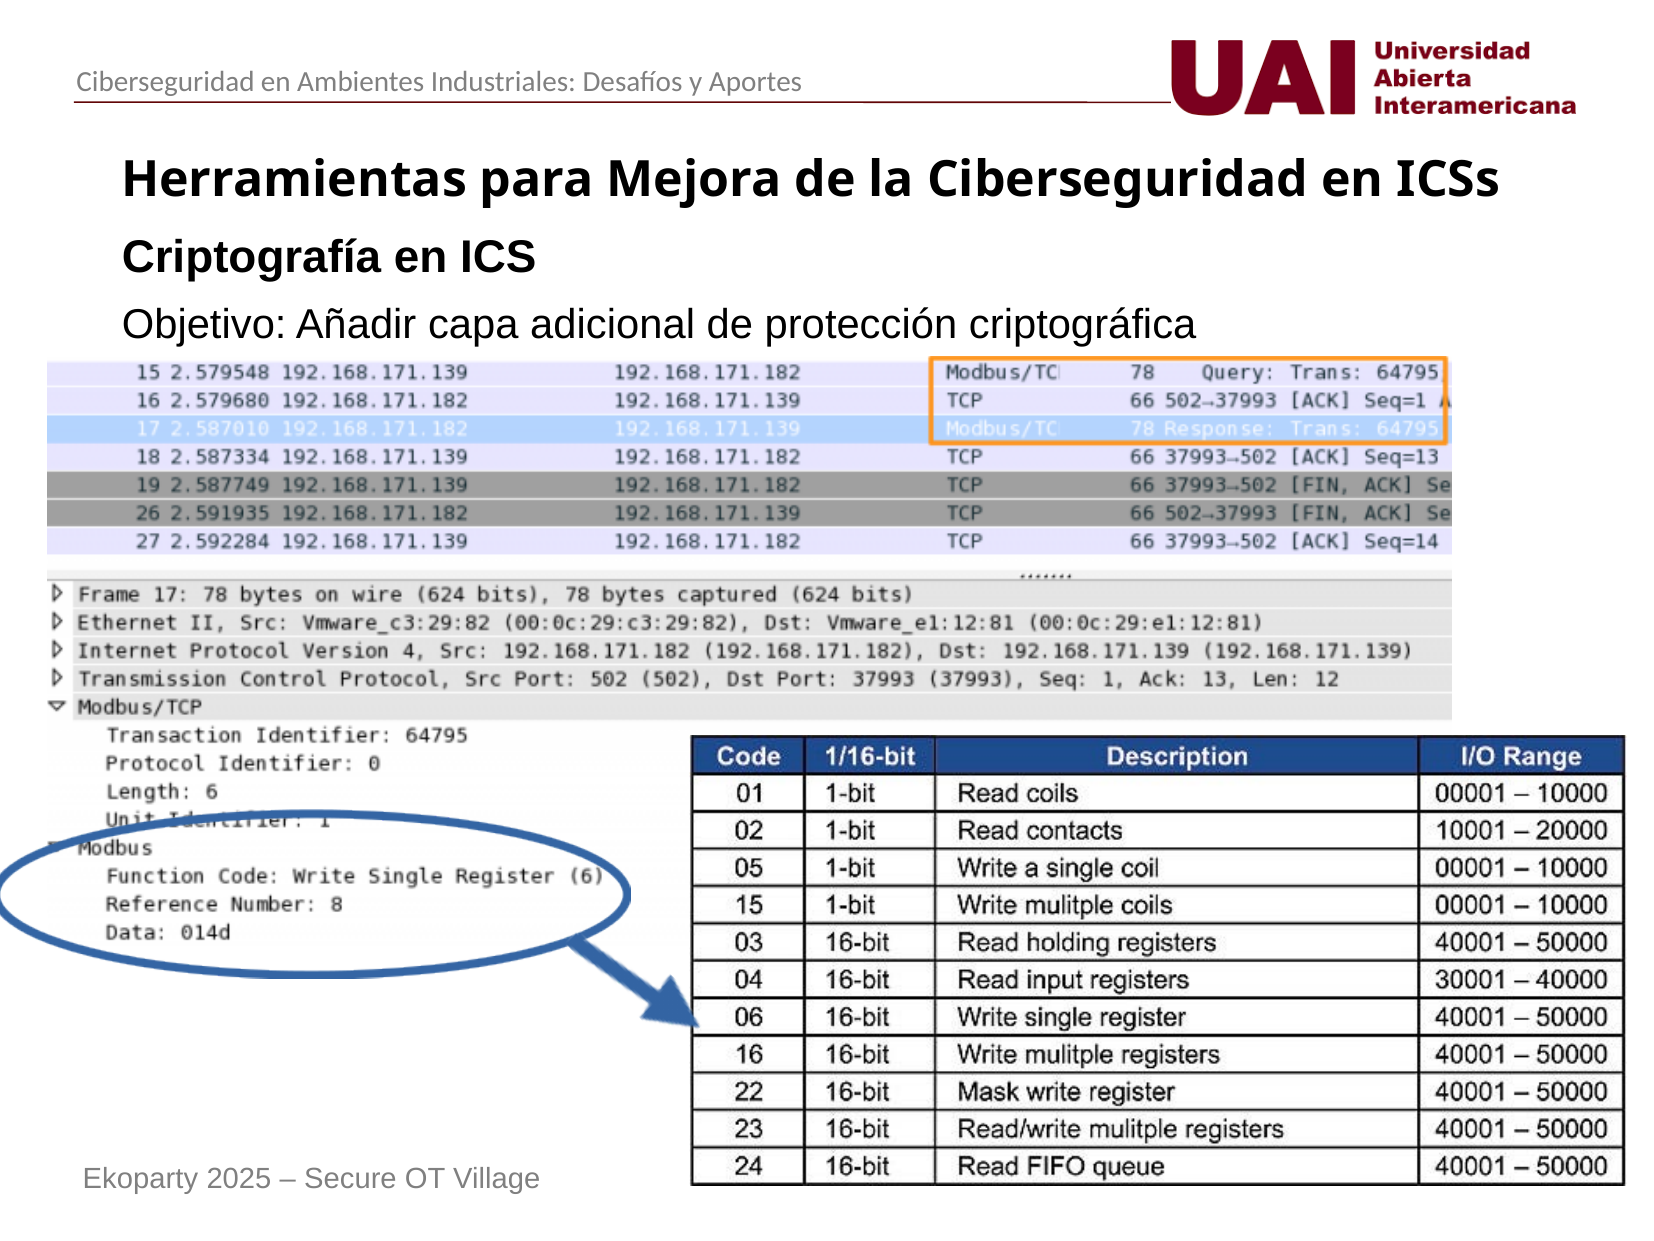

Herramientas para Mejora de la Ciberseguridad en ICSs
Criptografía en ICS
Objetivo: Añadir capa adicional de protección criptográfica